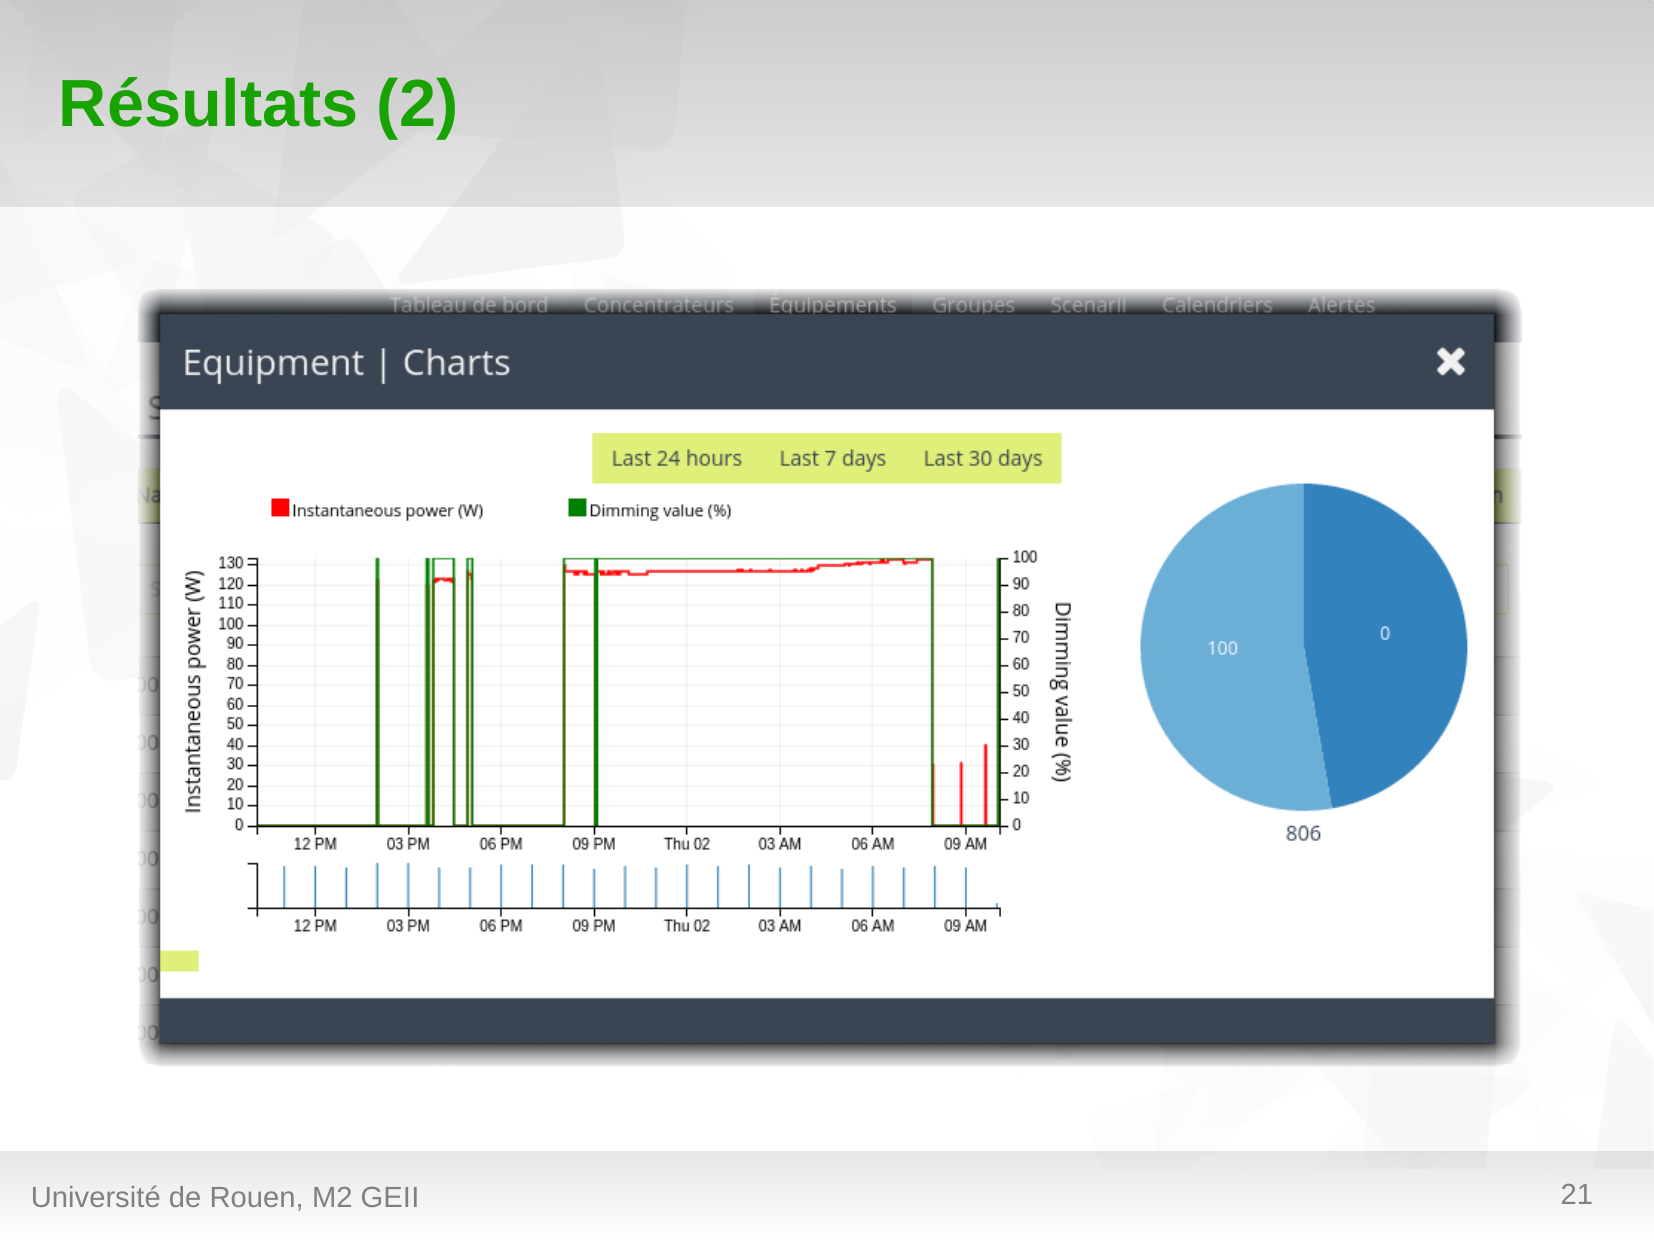

# Résultats (2)
21
Université de Rouen, M2 GEII